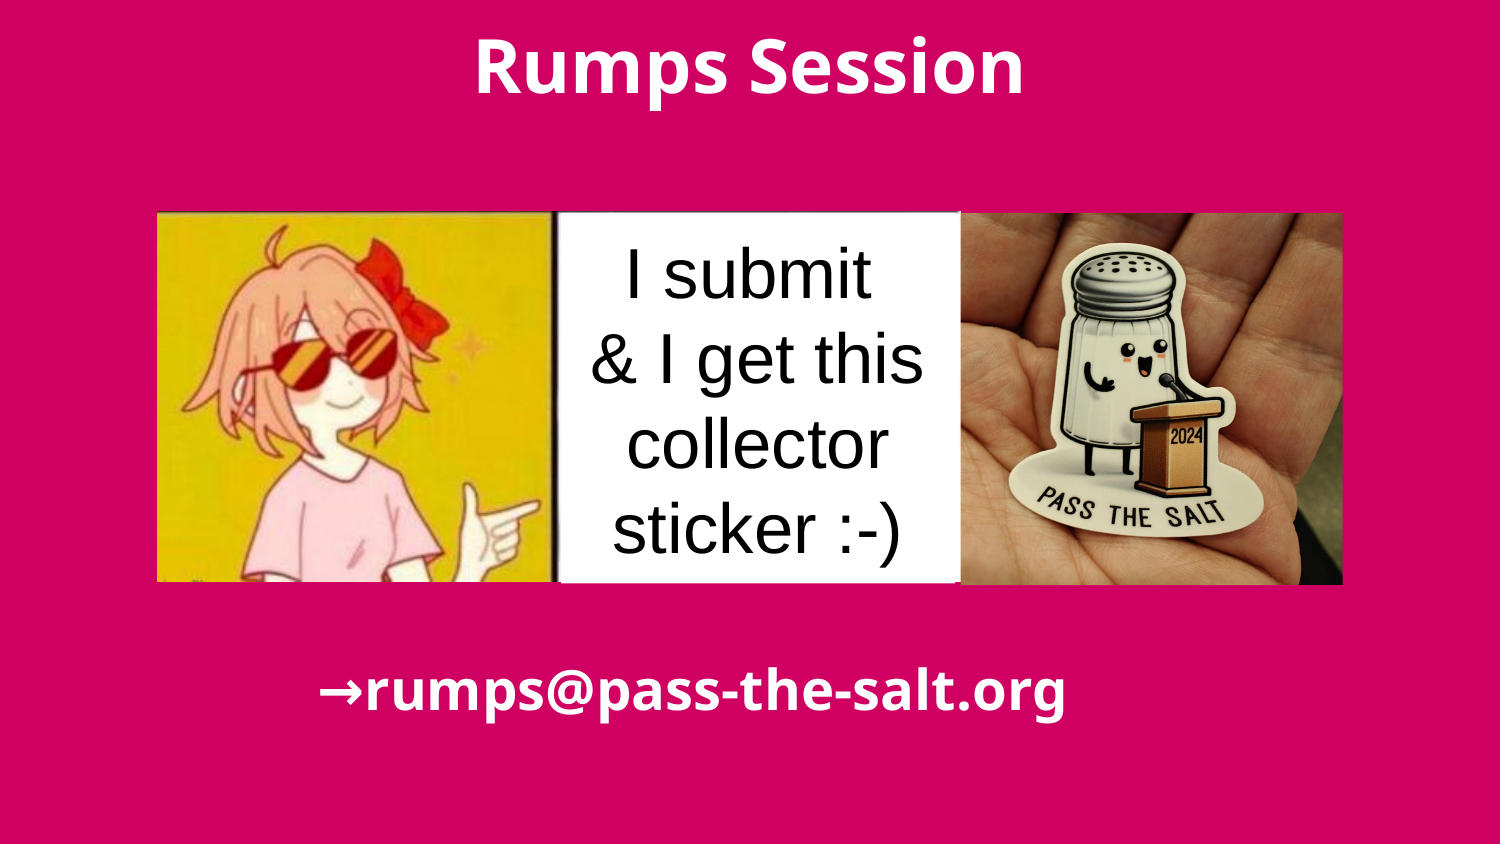

Rumps Session
I submit
& I get this collector sticker :-)
→rumps@pass-the-salt.org